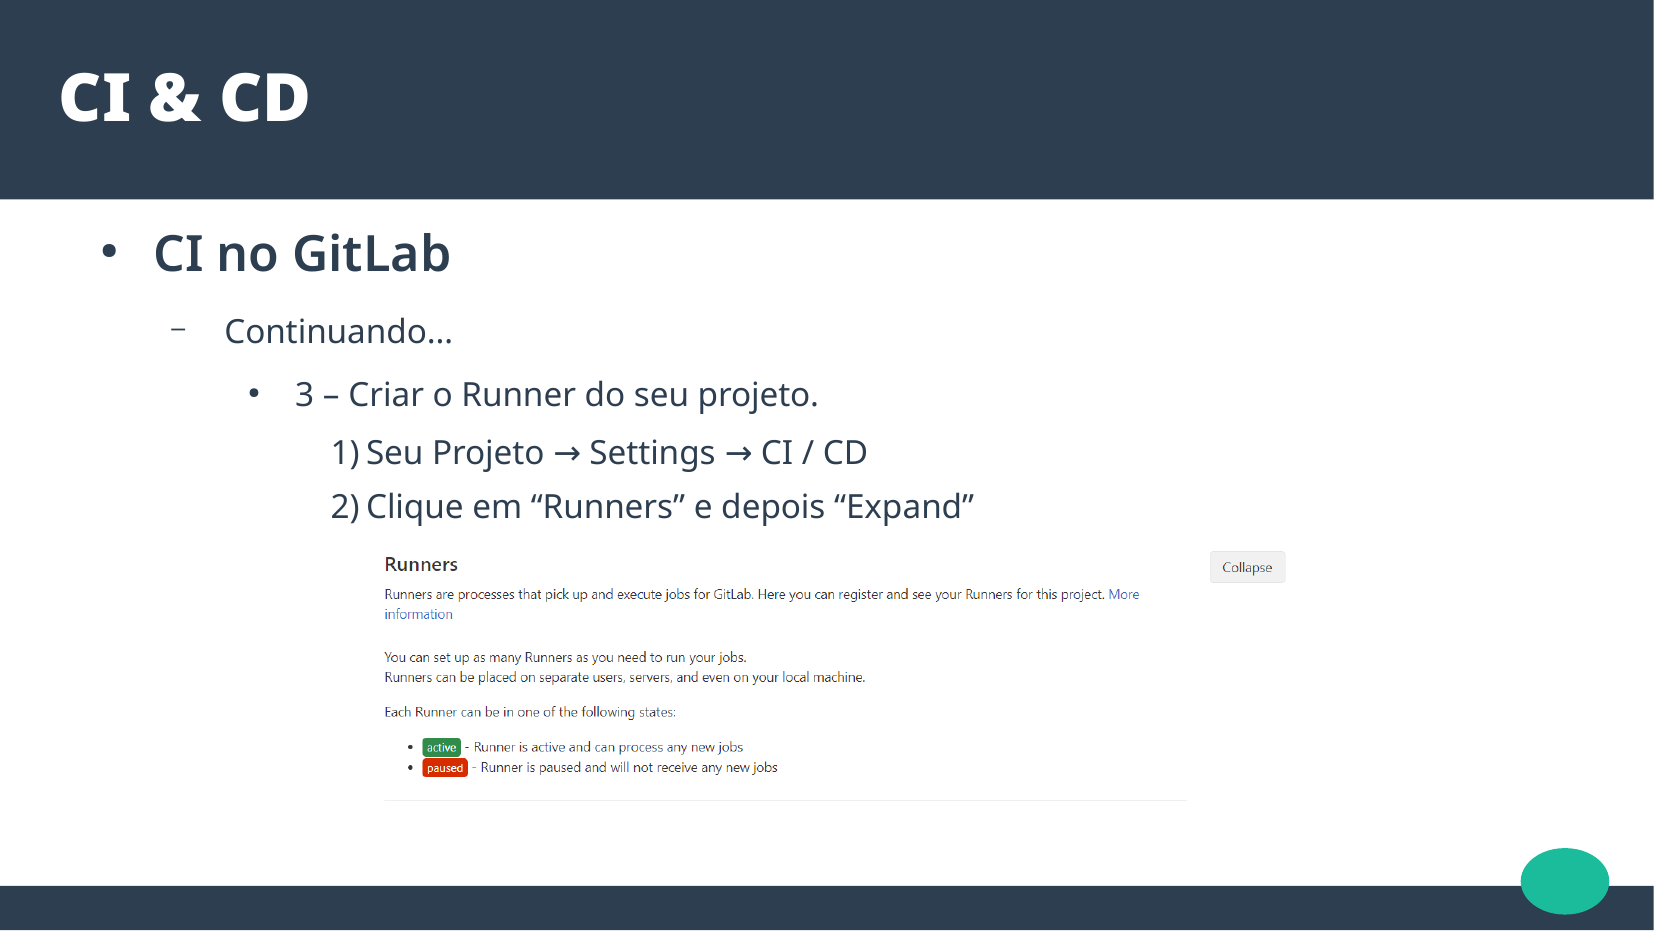

# CI & CD
CI no GitLab
Continuando…
3 – Criar o Runner do seu projeto.
Seu Projeto → Settings → CI / CD
Clique em “Runners” e depois “Expand”